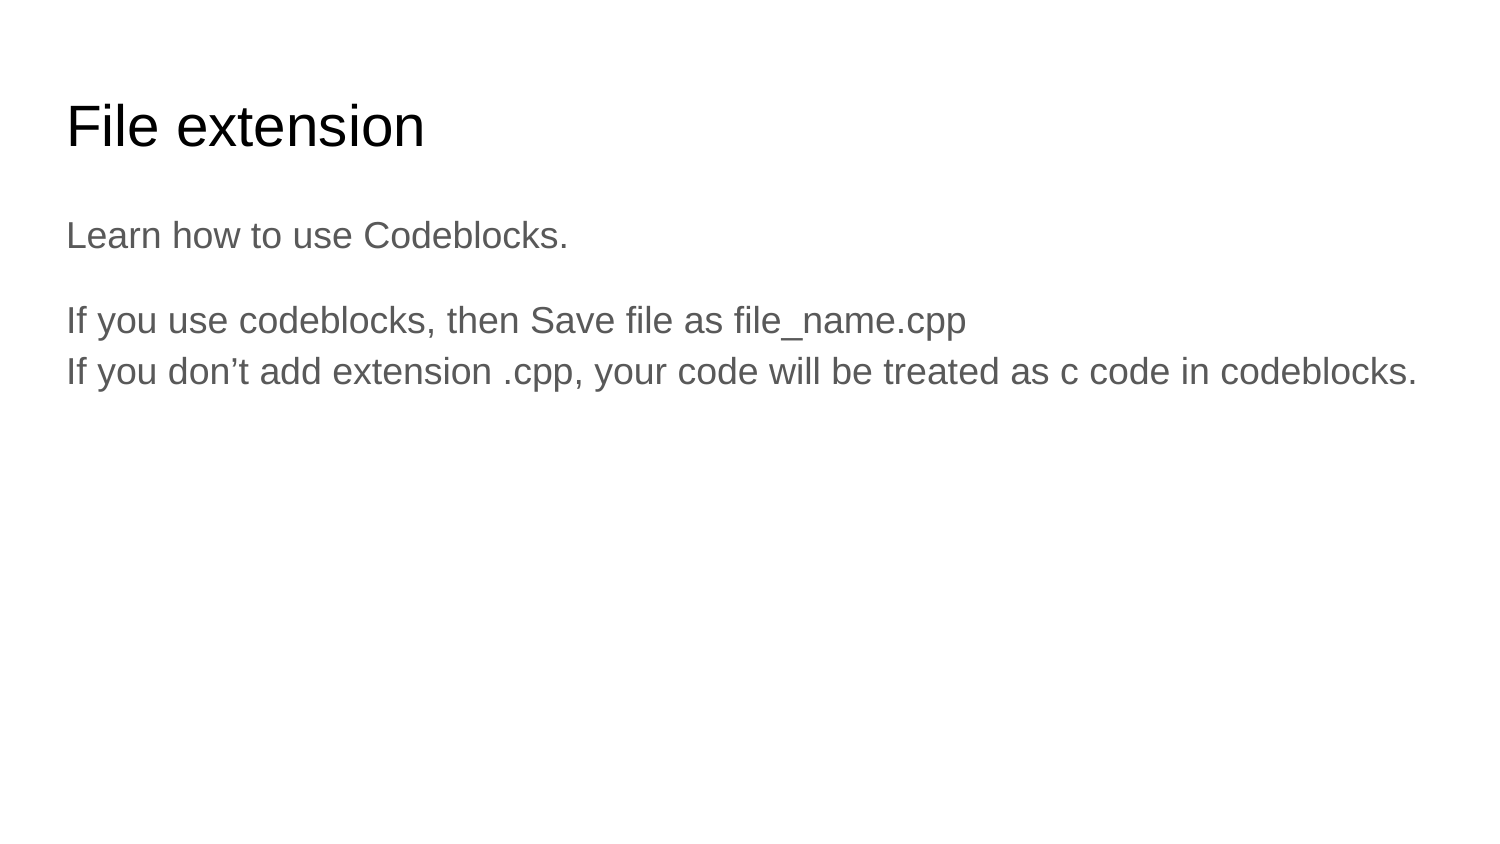

# File extension
Learn how to use Codeblocks.
If you use codeblocks, then Save file as file_name.cpp
If you don’t add extension .cpp, your code will be treated as c code in codeblocks.